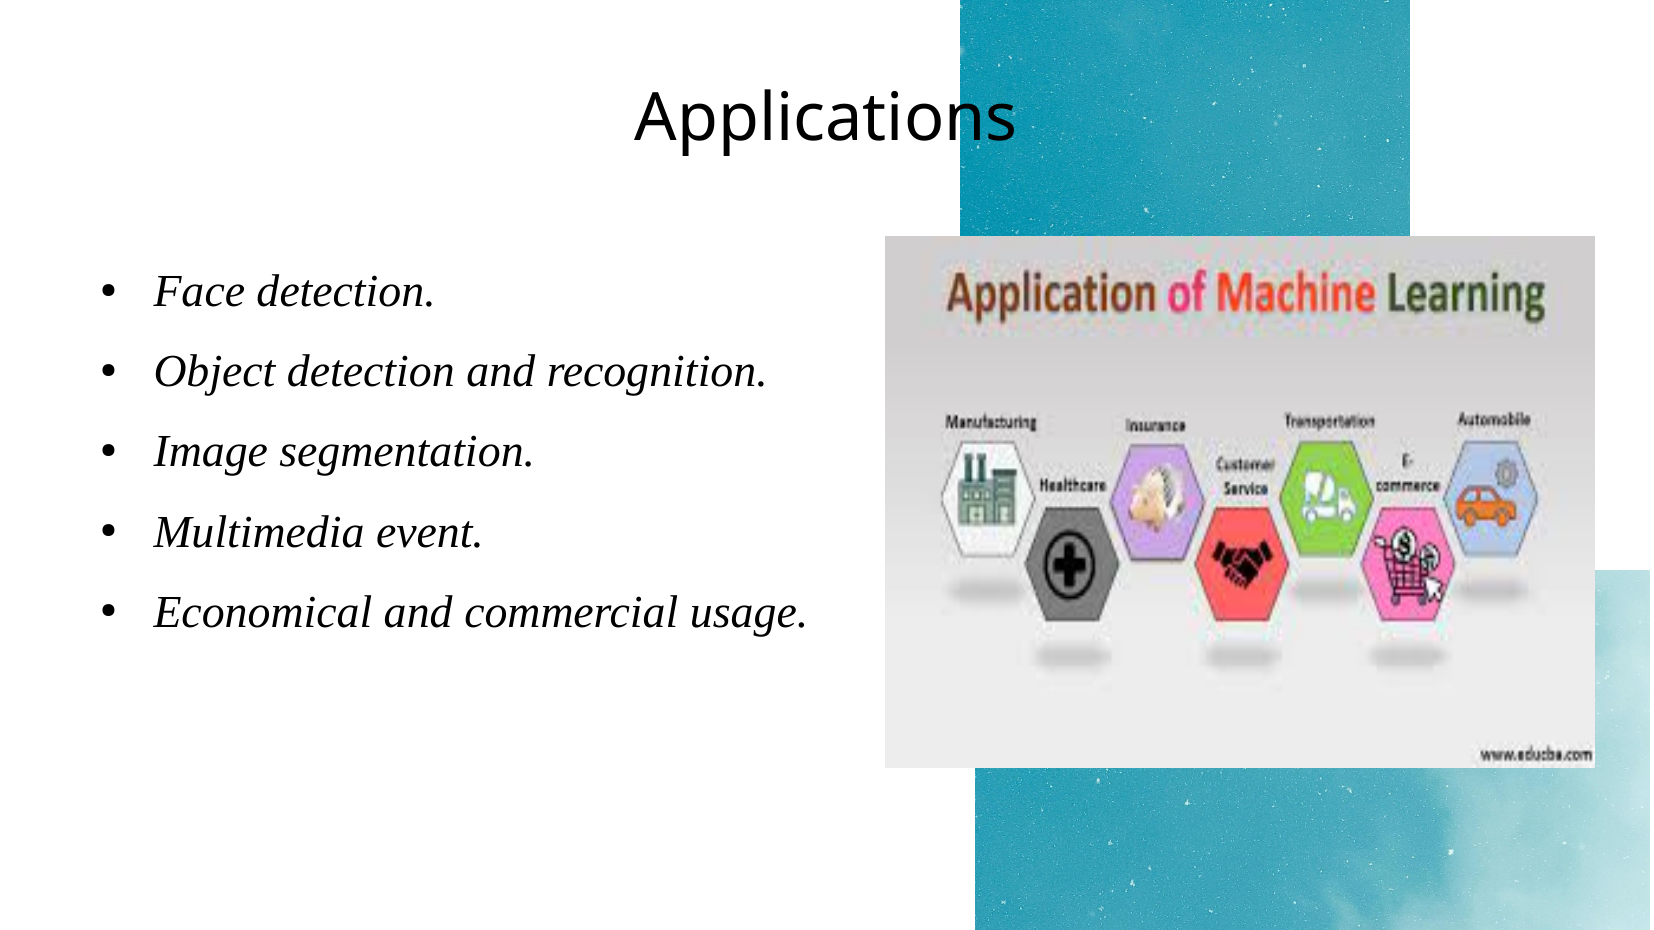

# Applications
Face detection.
Object detection and recognition.
Image segmentation.
Multimedia event.
Economical and commercial usage.